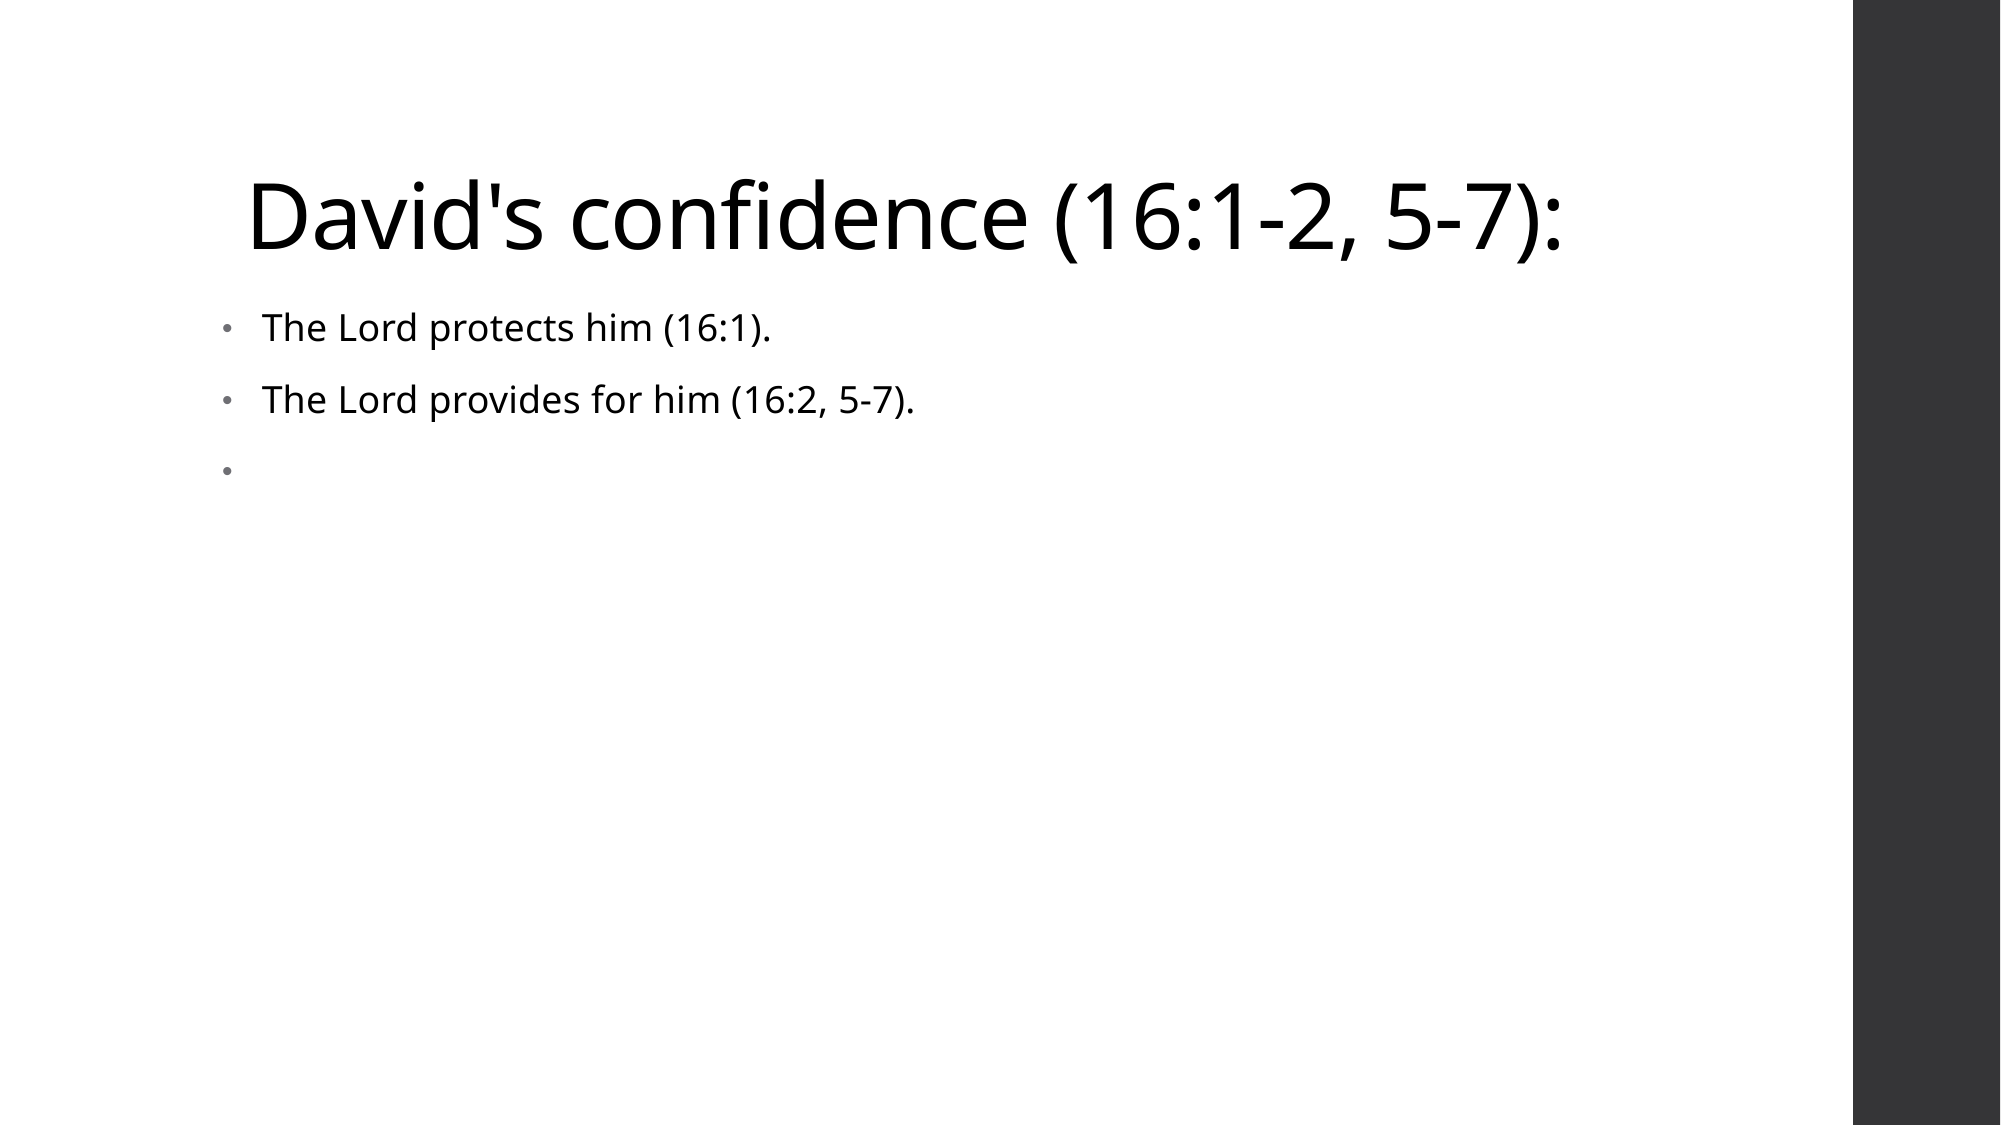

# David's confidence (16:1-2, 5-7):
 The Lord protects him (16:1).
 The Lord provides for him (16:2, 5-7).